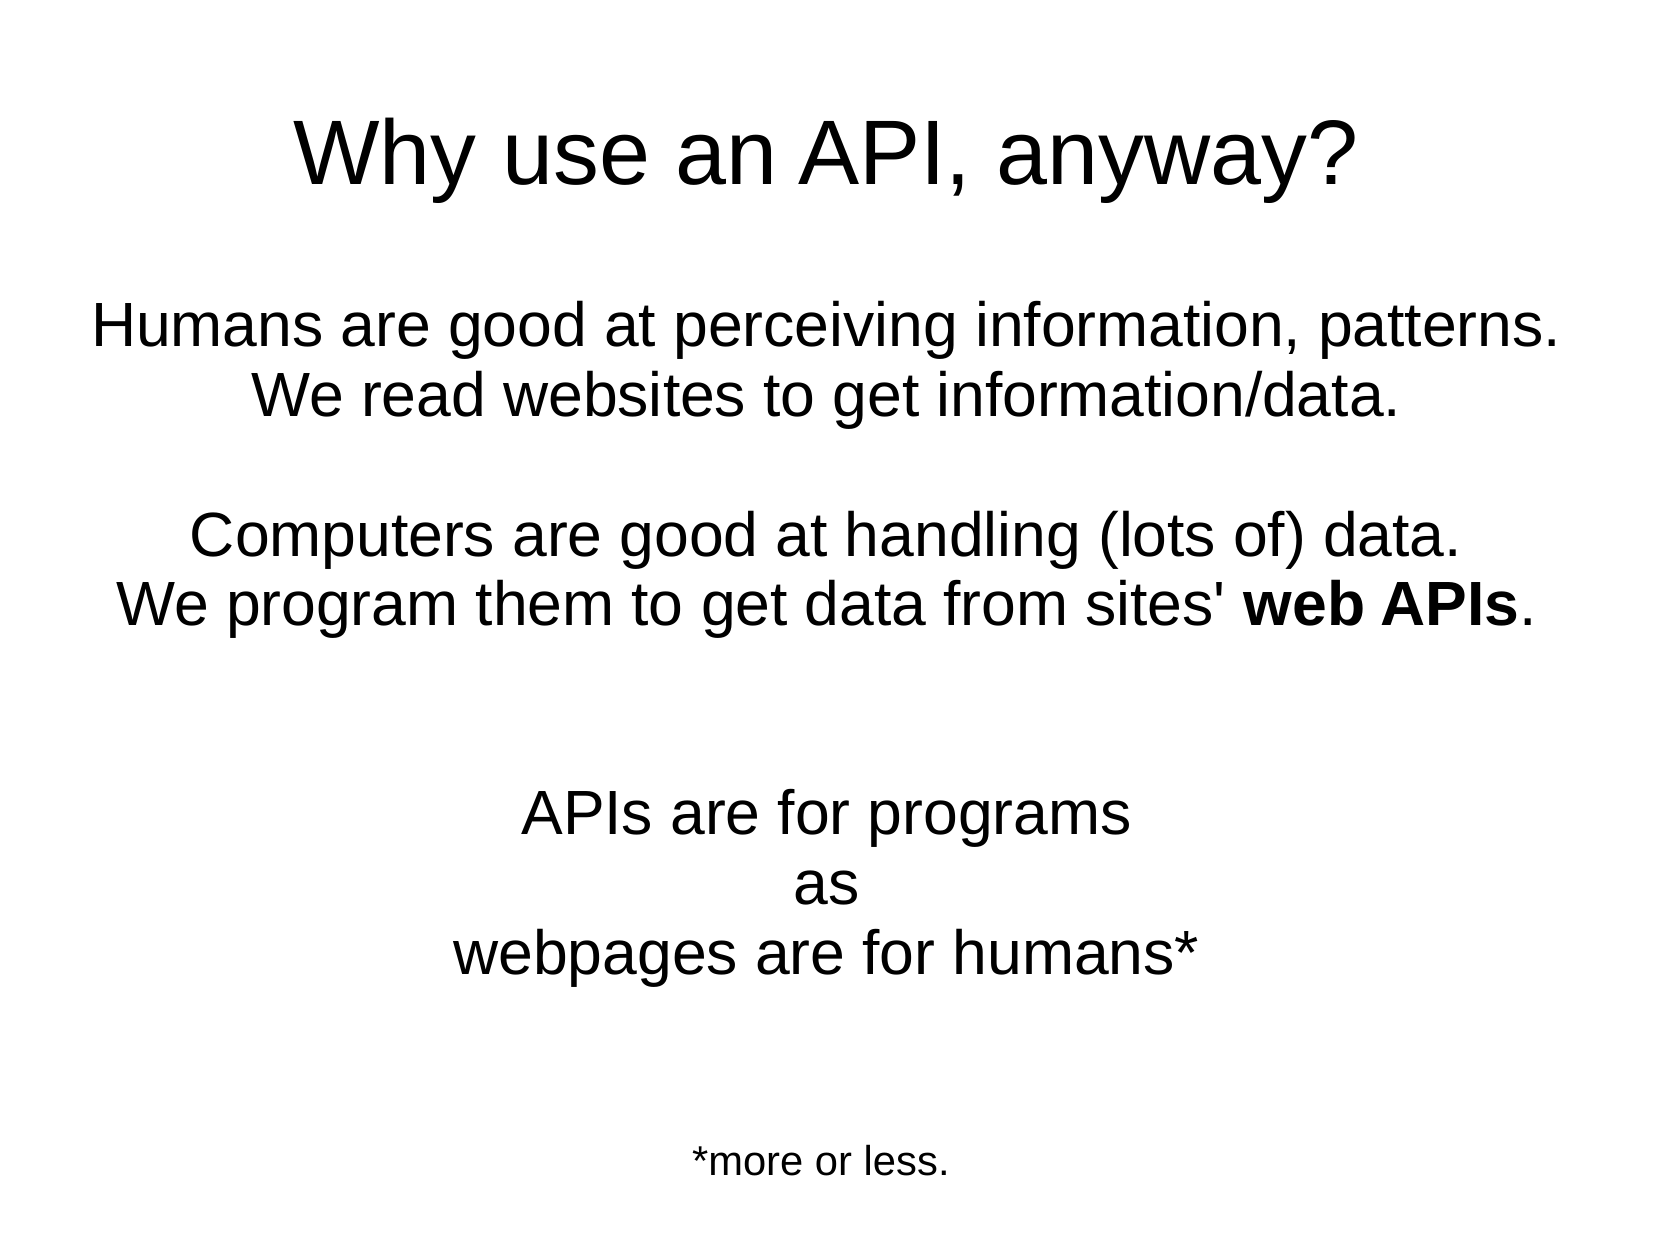

Why use an API, anyway?
# Humans are good at perceiving information, patterns. We read websites to get information/data.
Computers are good at handling (lots of) data.
We program them to get data from sites' web APIs.
APIs are for programs
as
webpages are for humans*
*more or less.